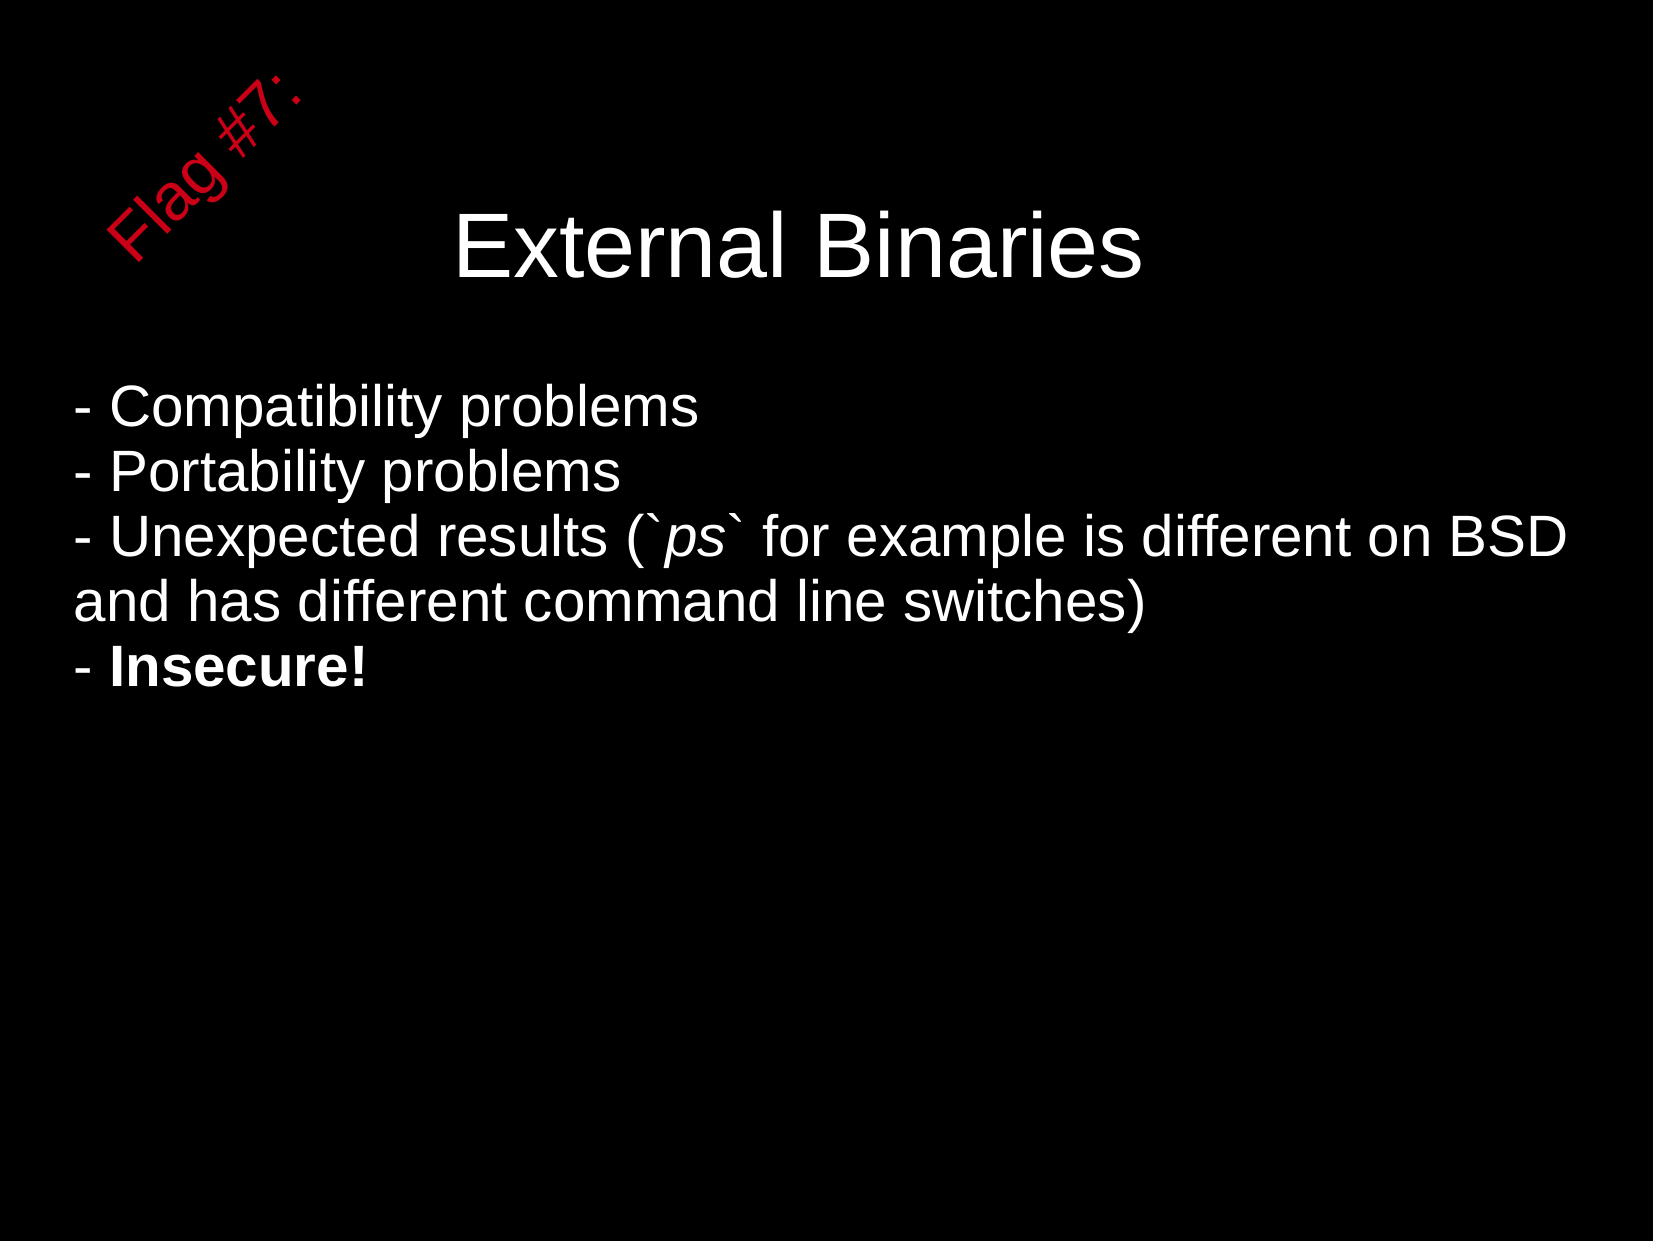

Flag #7:
External Binaries
- Compatibility problems
- Portability problems
- Unexpected results (`ps` for example is different on BSD and has different command line switches)
- Insecure!